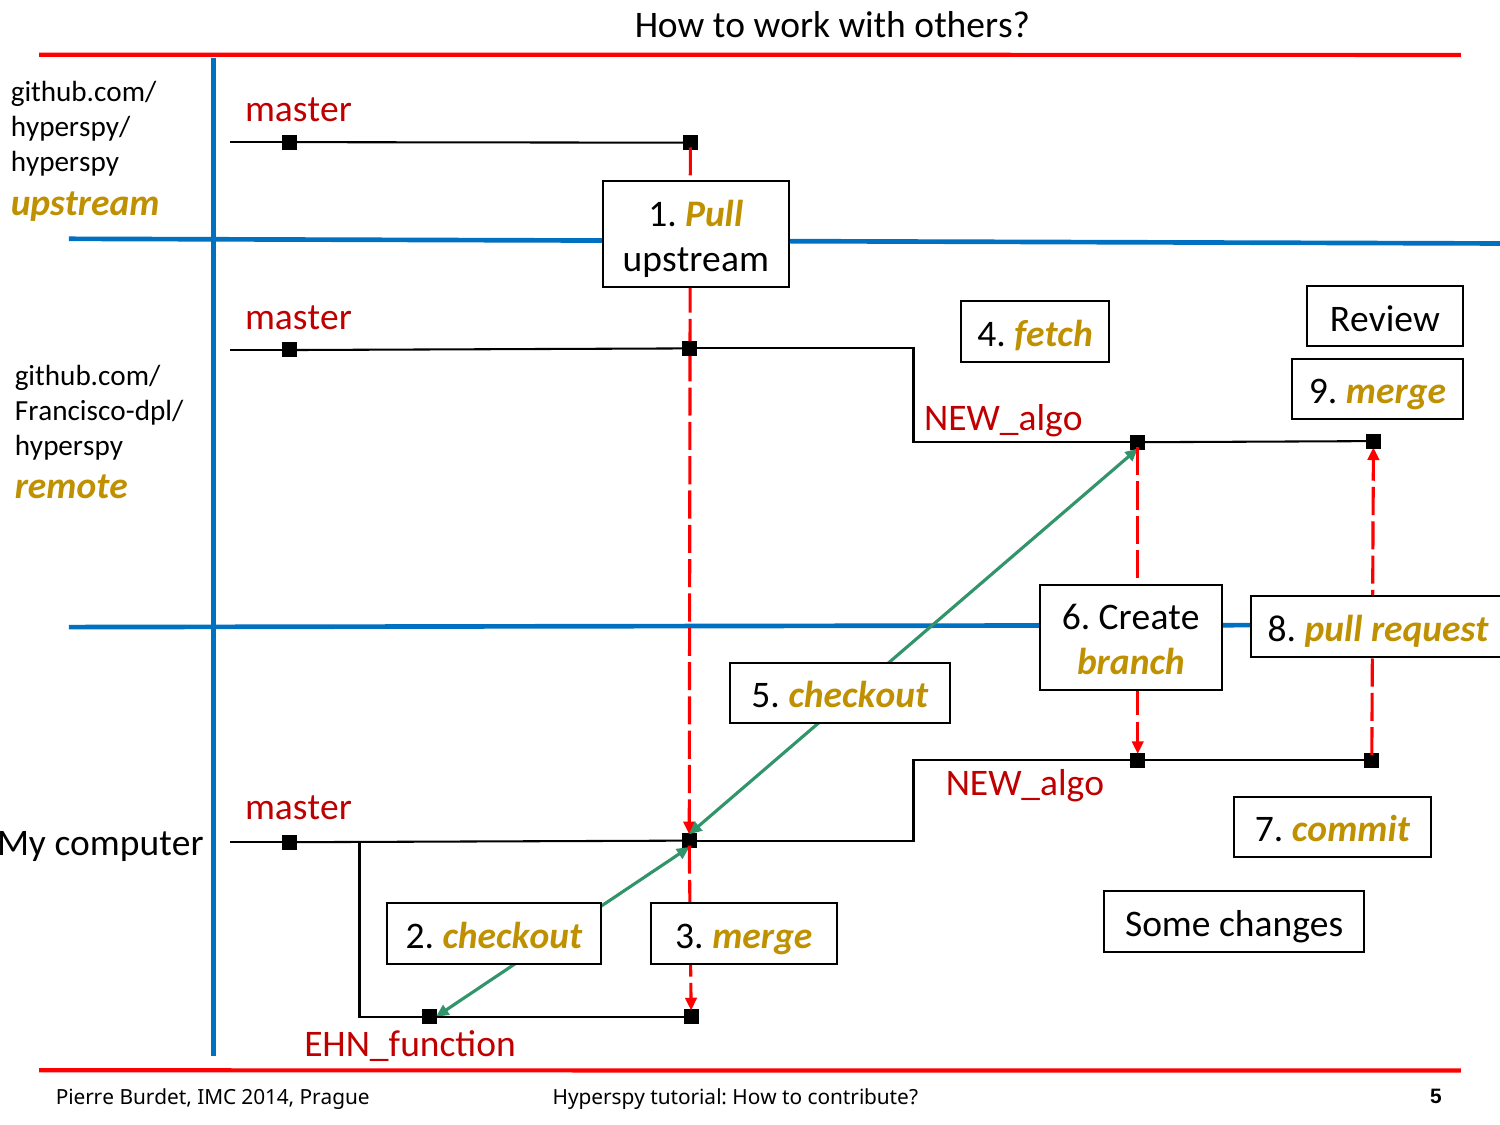

How to work with others?
github.com/
hyperspy/
hyperspy
upstream
master
1. Pull upstream
master
Review
4. fetch
github.com/
Francisco-dpl/
hyperspy
remote
9. merge
NEW_algo
6. Create branch
8. pull request
5. checkout
NEW_algo
master
7. commit
My computer
Some changes
2. checkout
3. merge
Ch 3.1 p. 24-25
EHN_function